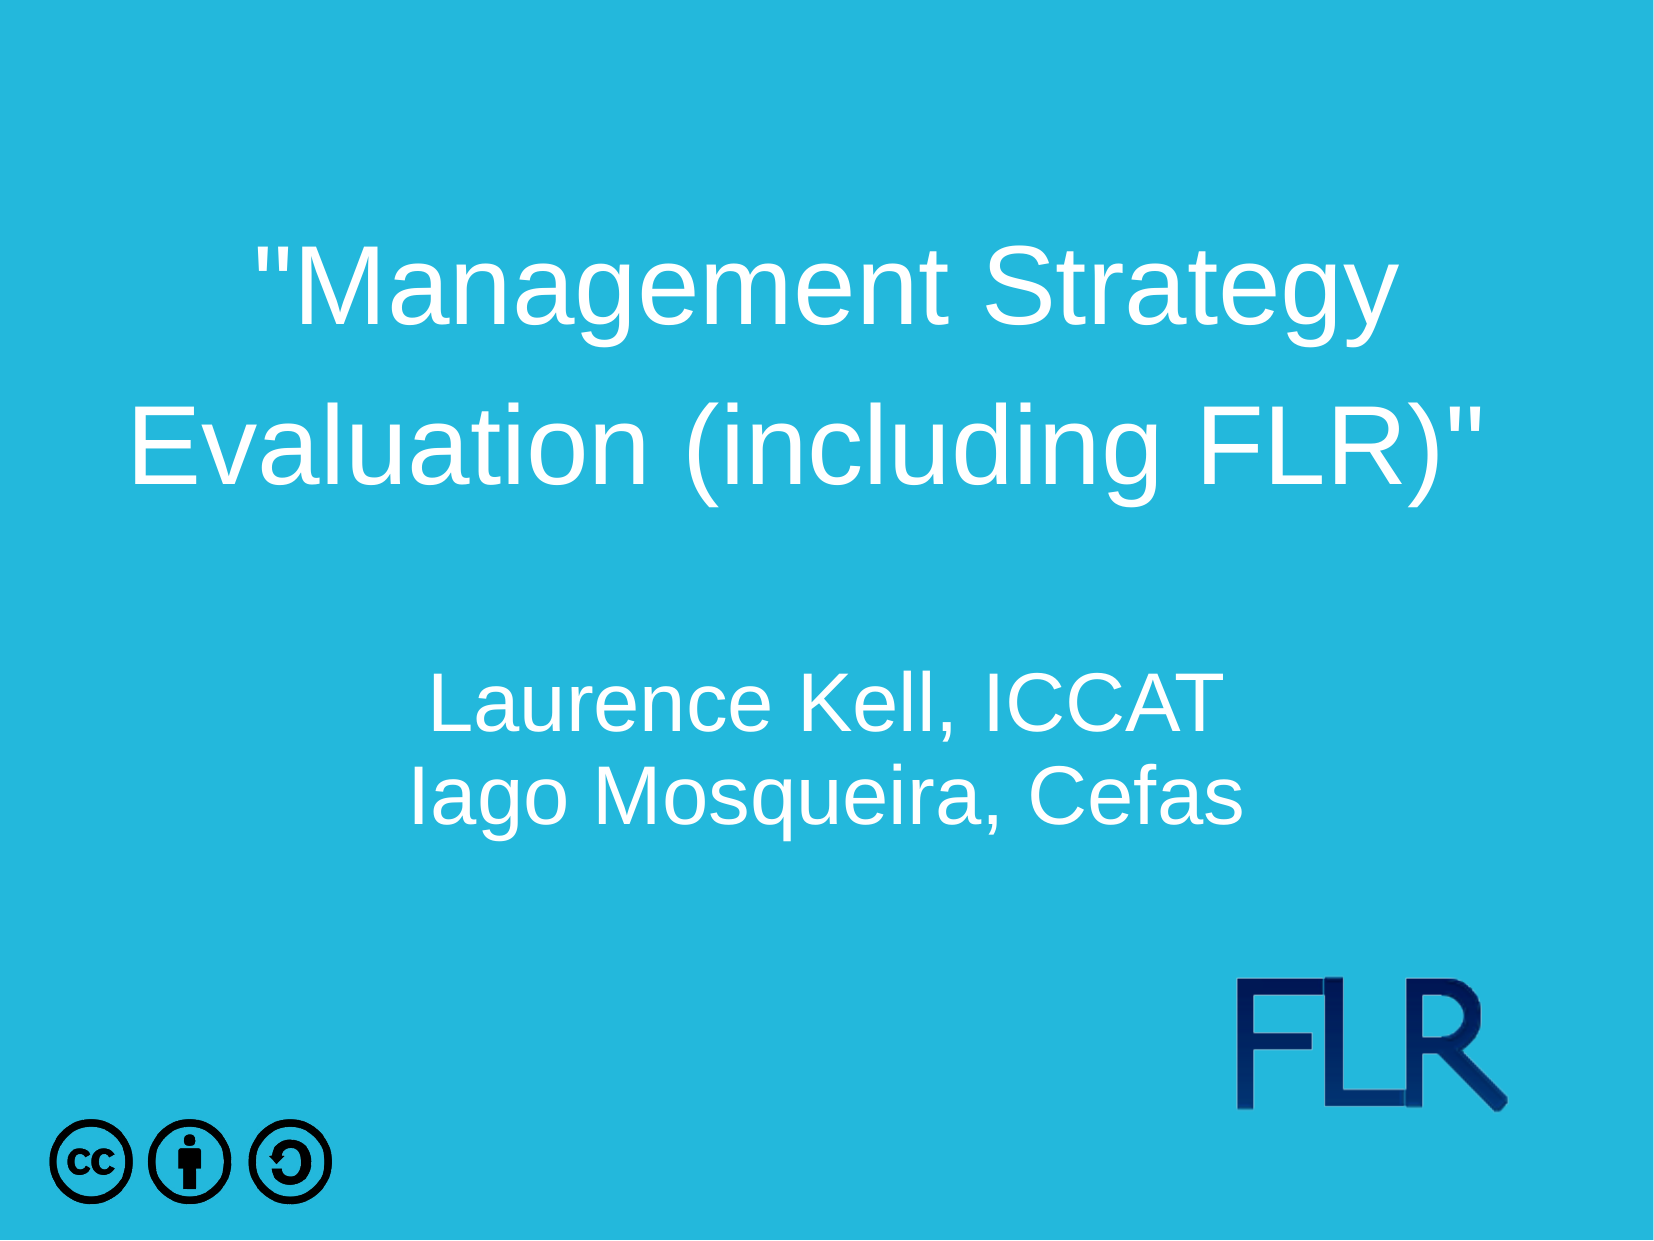

# "Management Strategy Evaluation (including FLR)"
Laurence Kell, ICCAT
Iago Mosqueira, Cefas